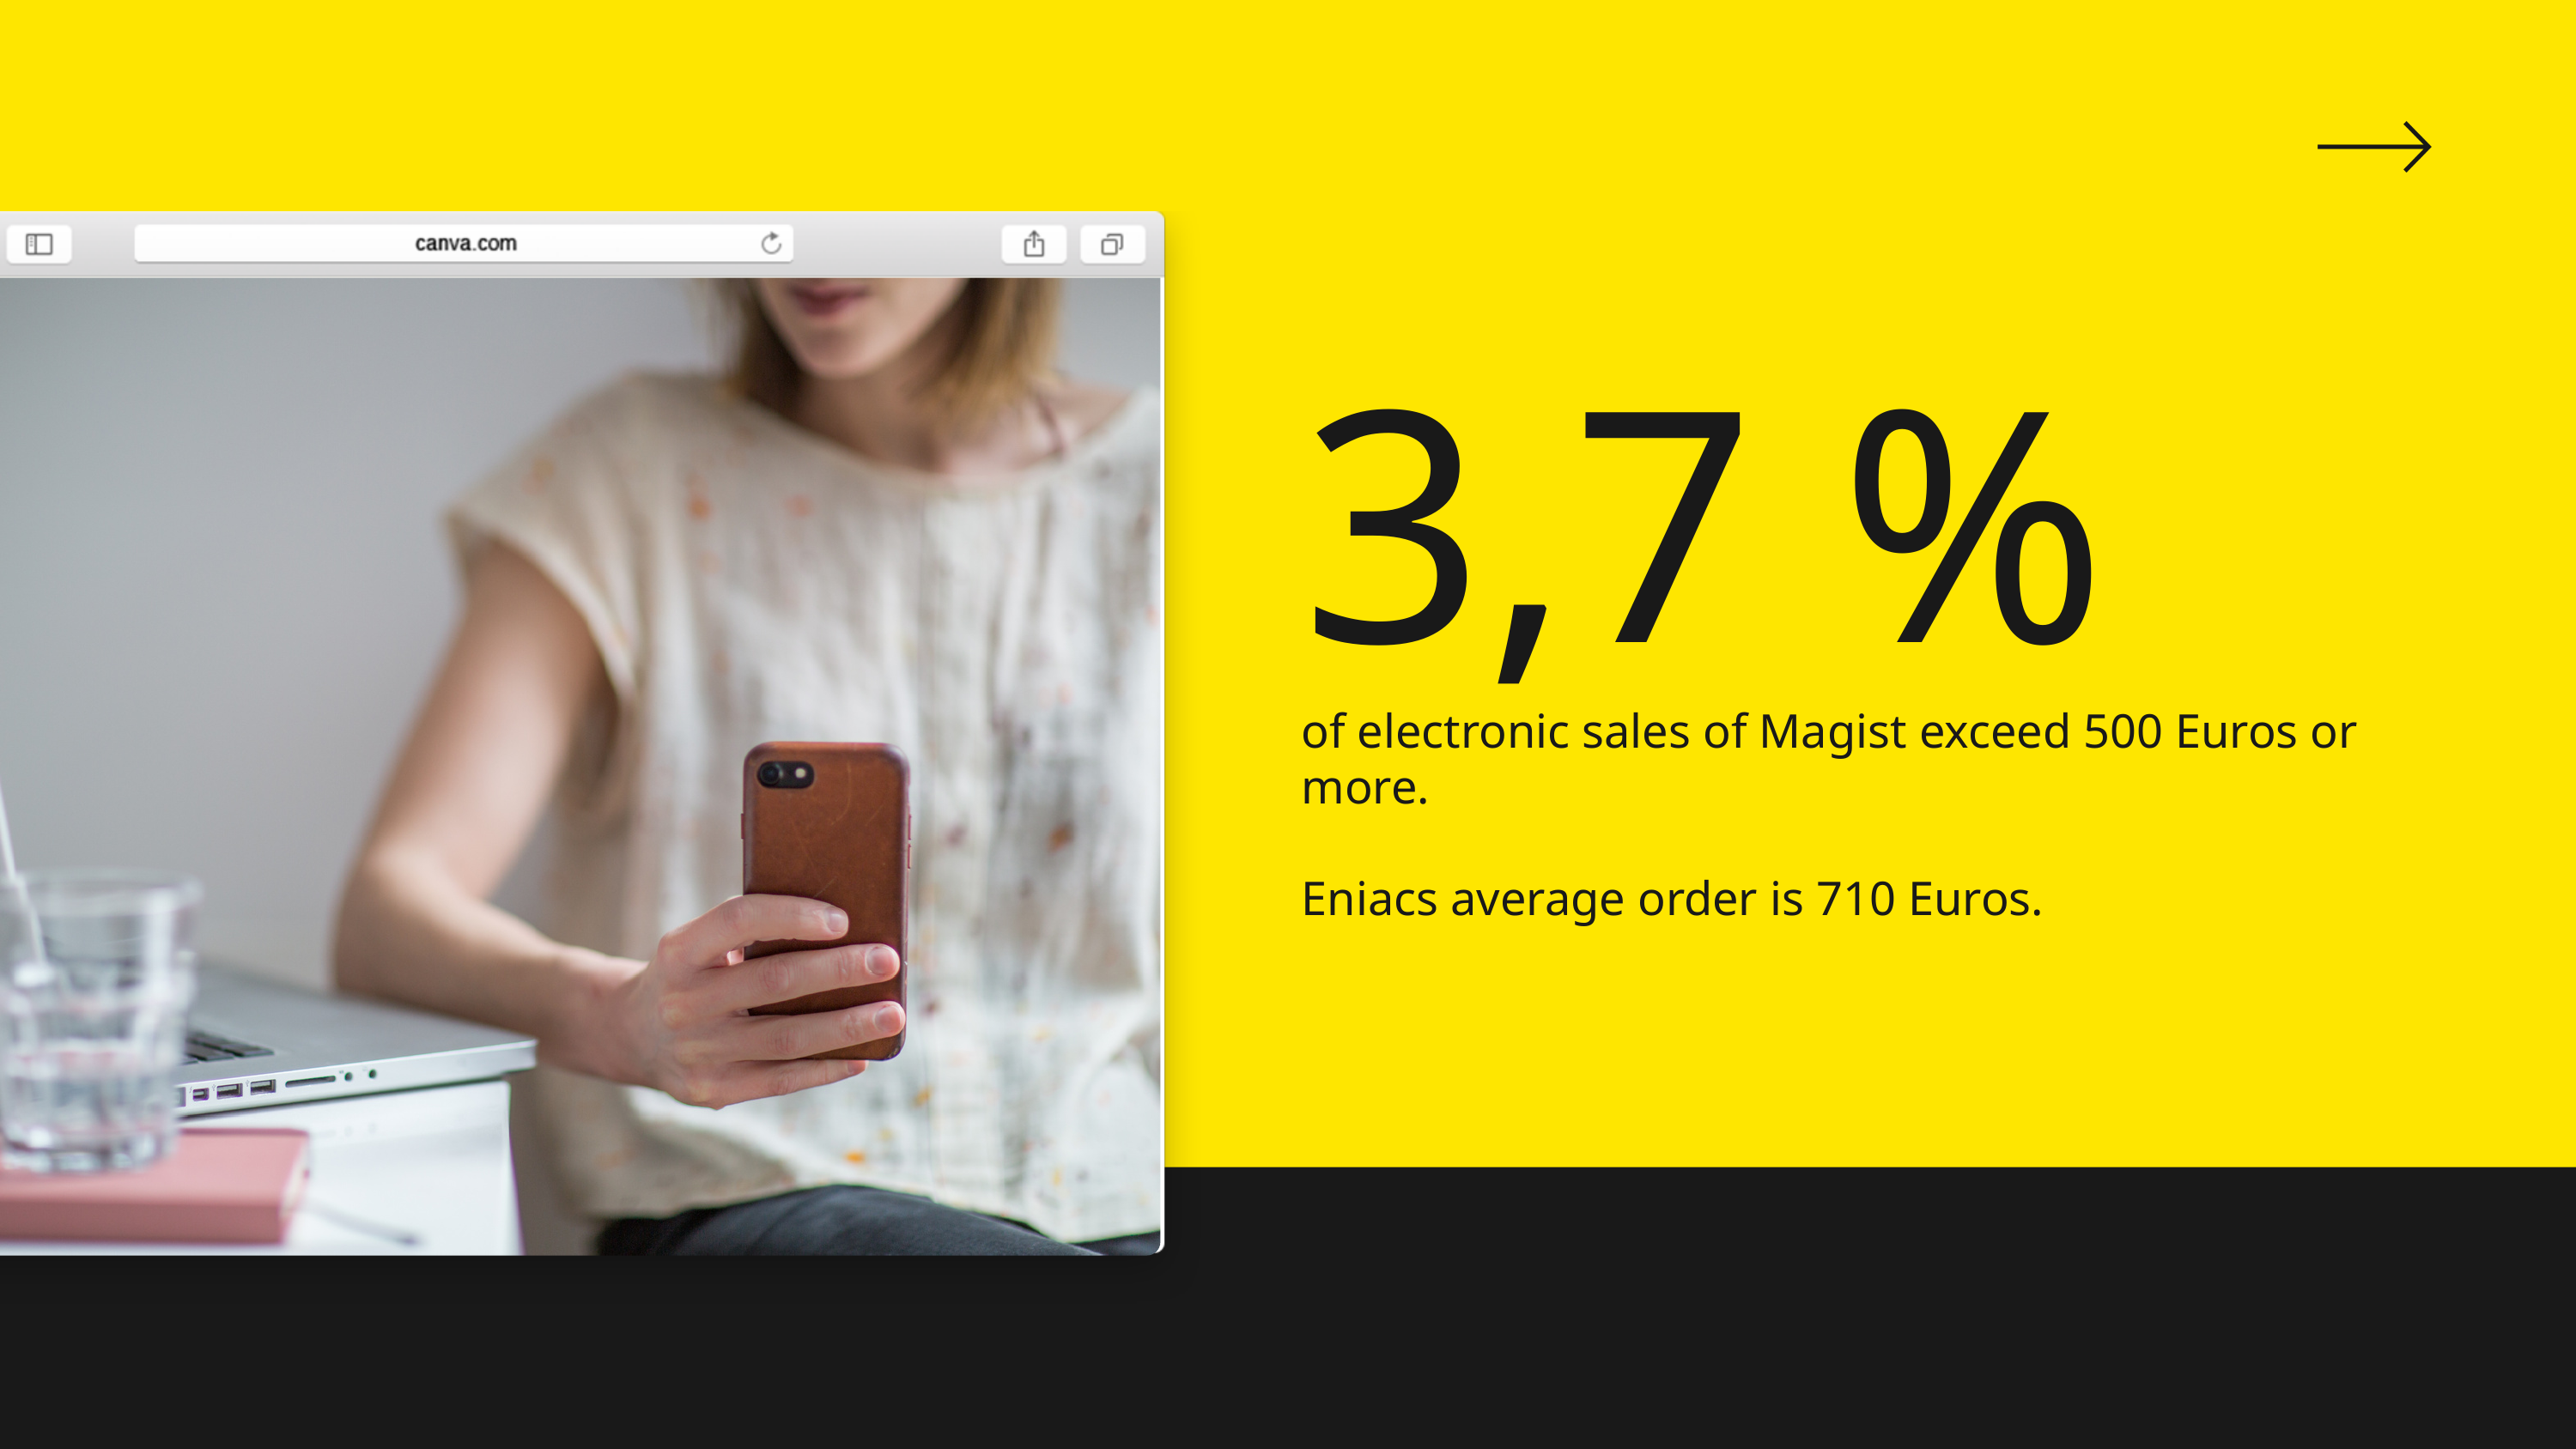

3,7 %
of electronic sales of Magist exceed 500 Euros or more.
Eniacs average order is 710 Euros.